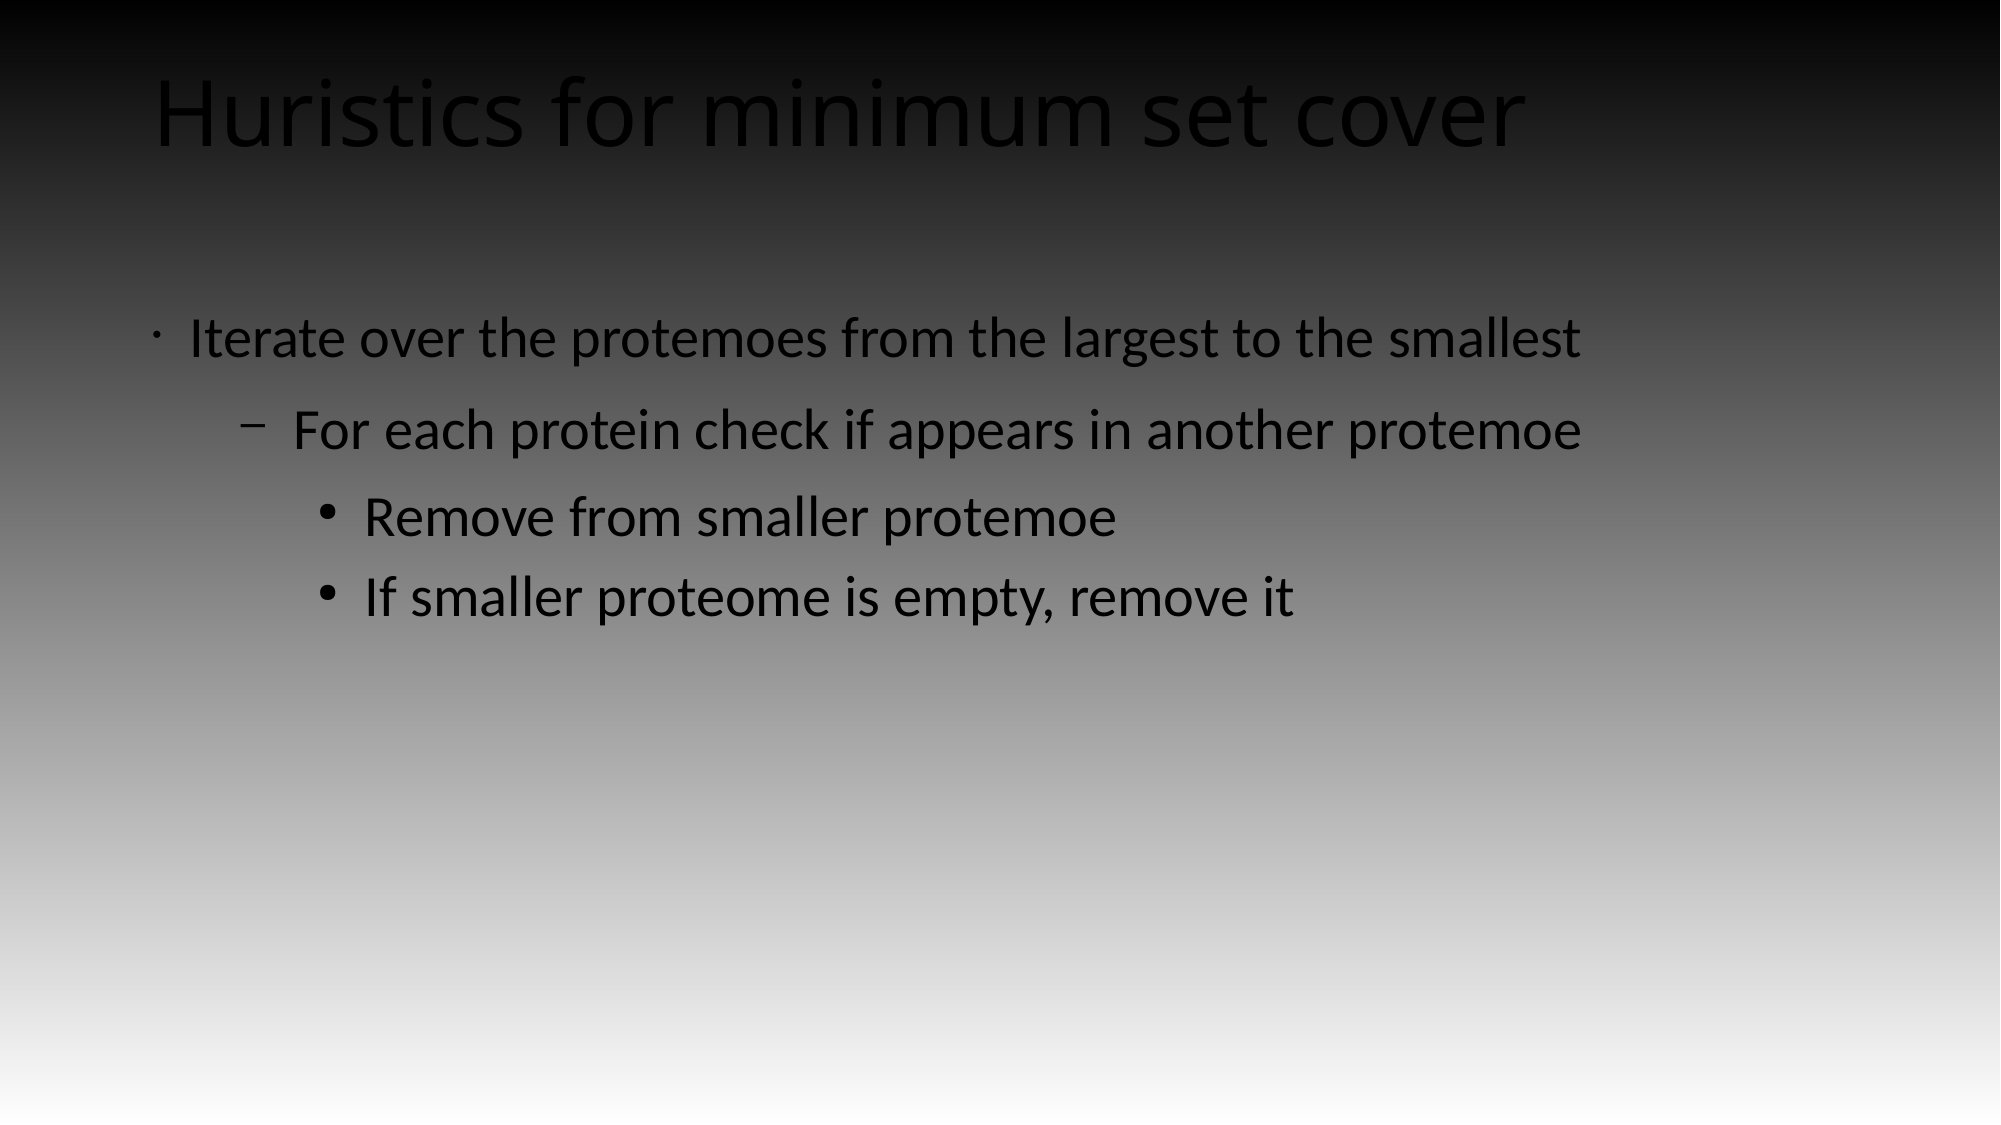

# Huristics for minimum set cover
Iterate over the protemoes from the largest to the smallest
For each protein check if appears in another protemoe
Remove from smaller protemoe
If smaller proteome is empty, remove it